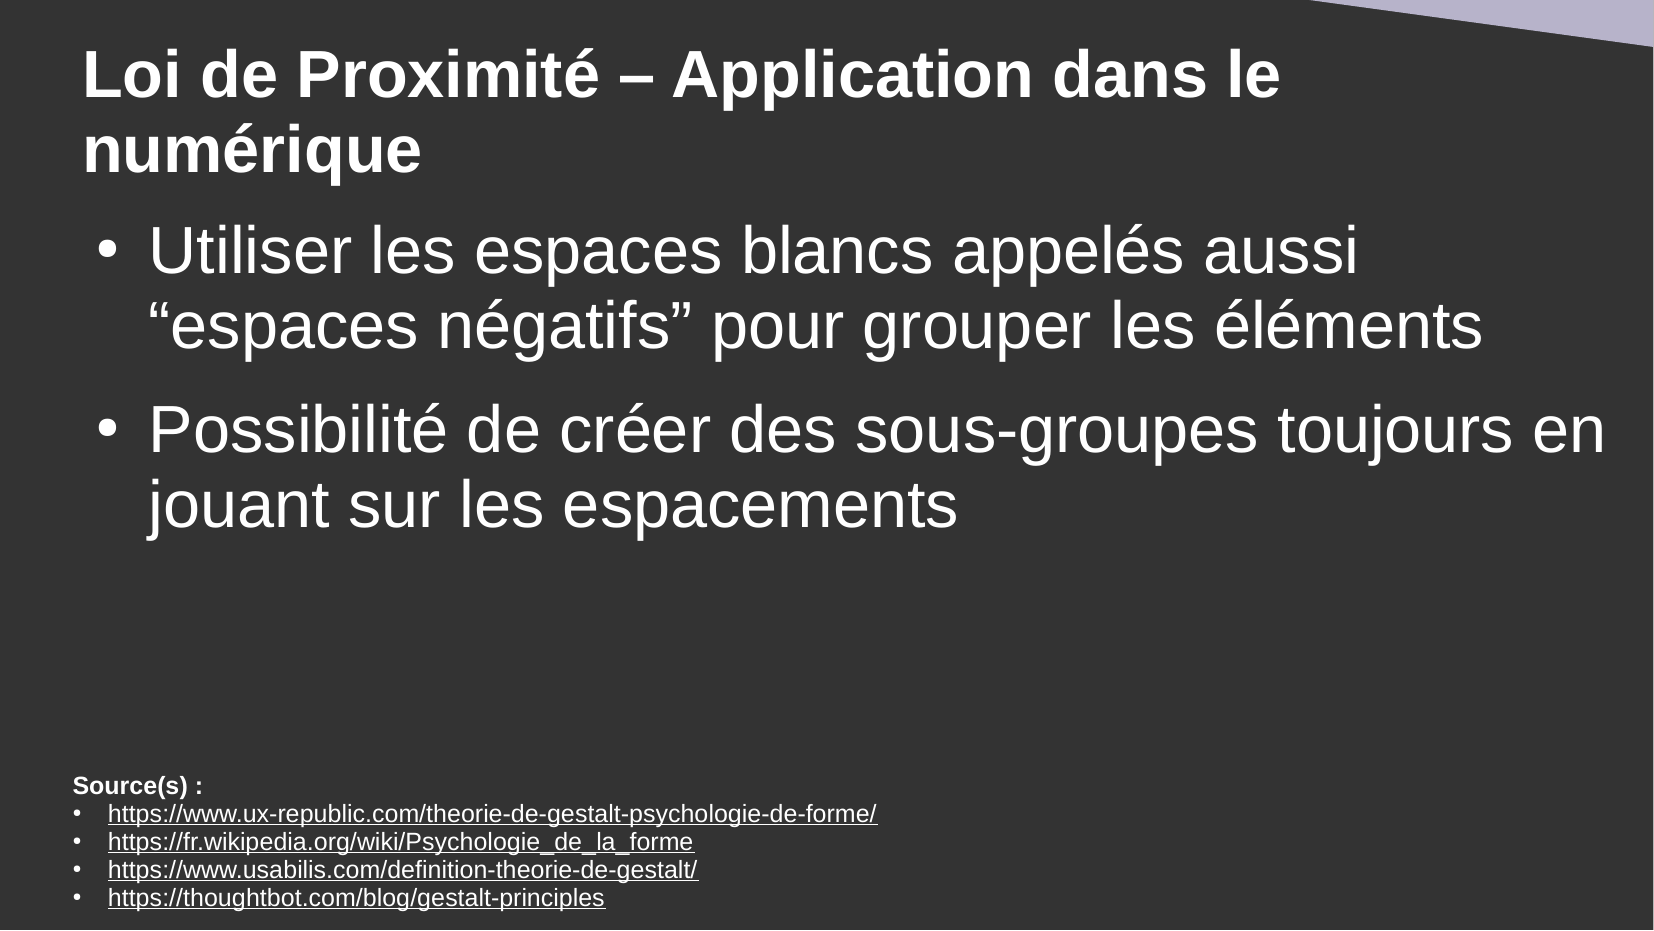

# Loi de Proximité – Application dans le numérique
Utiliser les espaces blancs appelés aussi “espaces négatifs” pour grouper les éléments
Possibilité de créer des sous-groupes toujours en jouant sur les espacements
Source(s) :
https://www.ux-republic.com/theorie-de-gestalt-psychologie-de-forme/
https://fr.wikipedia.org/wiki/Psychologie_de_la_forme
https://www.usabilis.com/definition-theorie-de-gestalt/
https://thoughtbot.com/blog/gestalt-principles